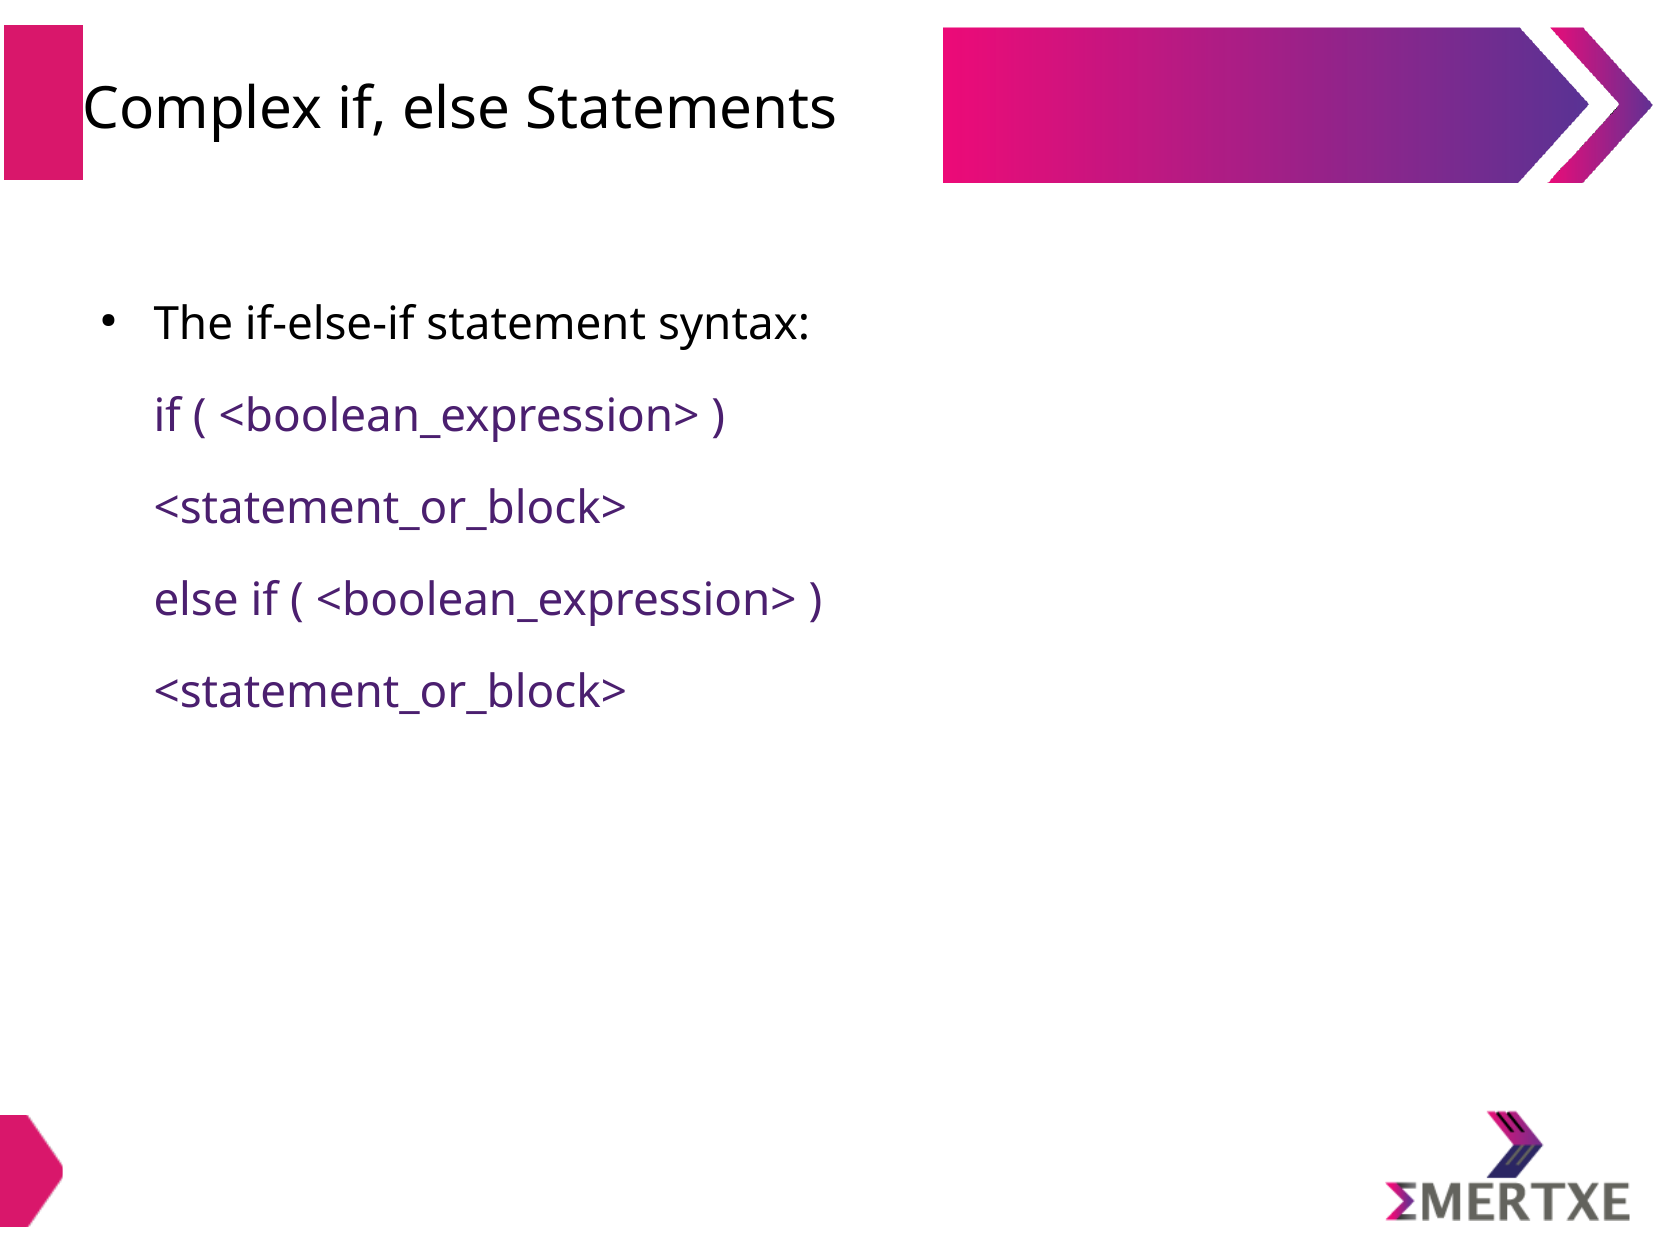

# Complex if, else Statements
The if-else-if statement syntax:
if ( <boolean_expression> )
<statement_or_block>
else if ( <boolean_expression> )
<statement_or_block>